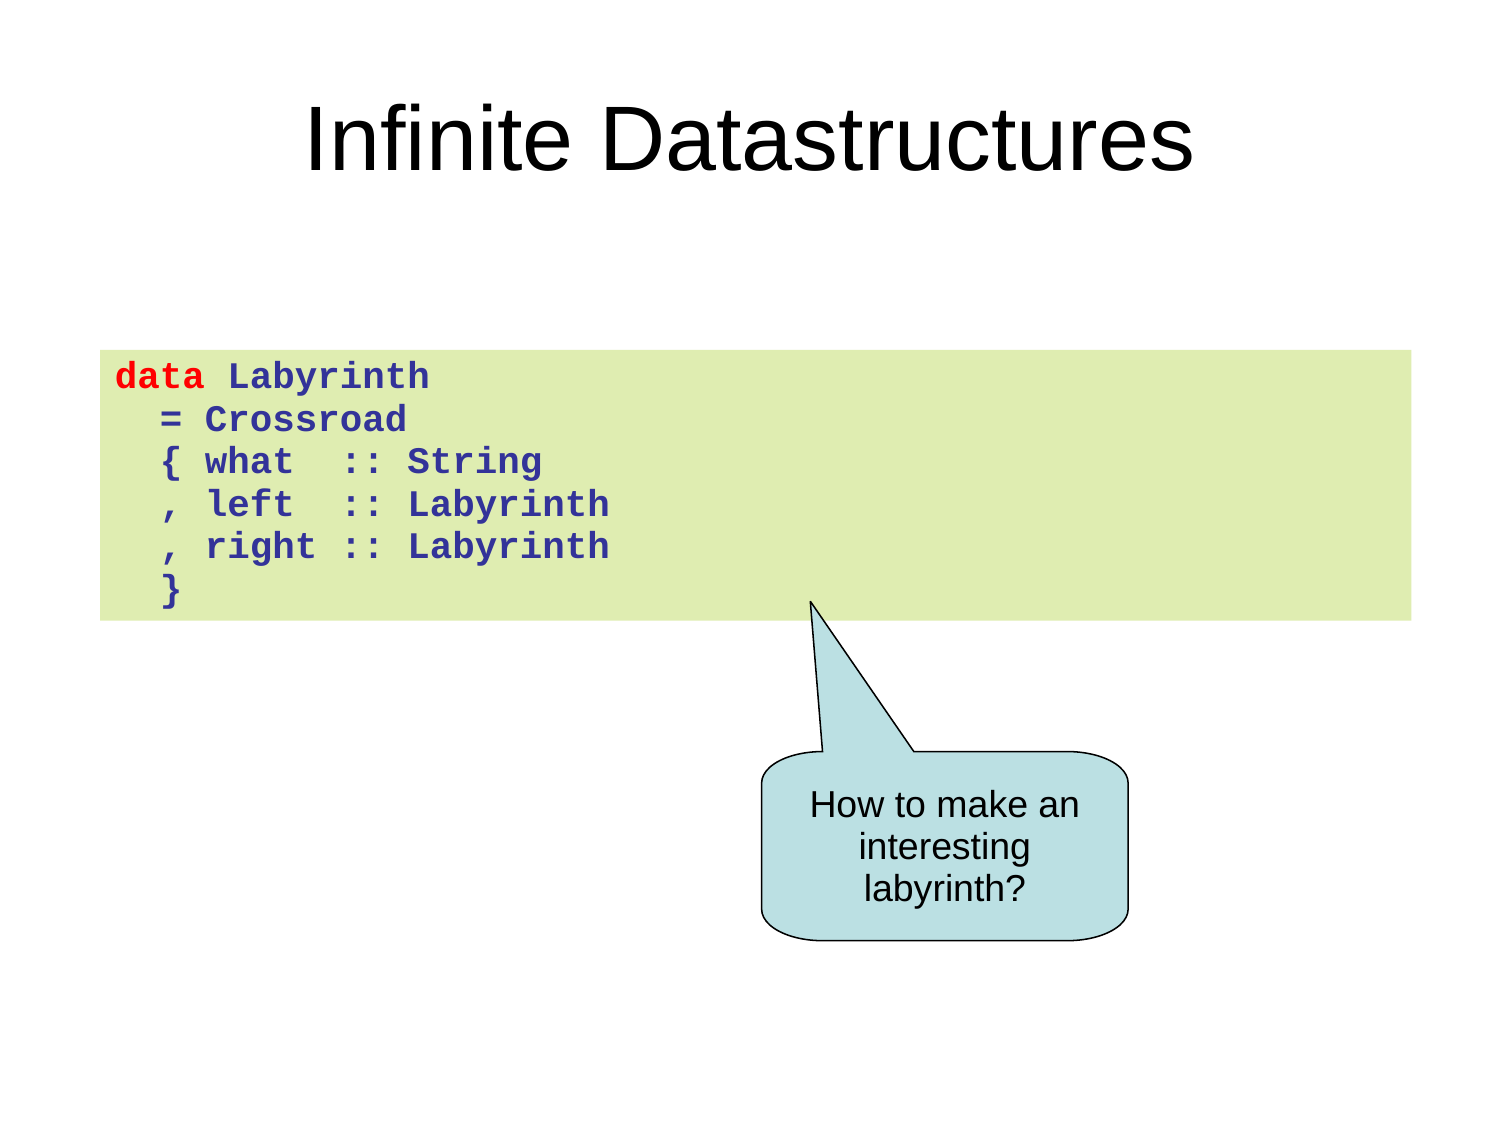

# Infinite Datastructures
data Labyrinth
 = Crossroad
 { what :: String
 , left :: Labyrinth
 , right :: Labyrinth
 }
How to make an interesting labyrinth?